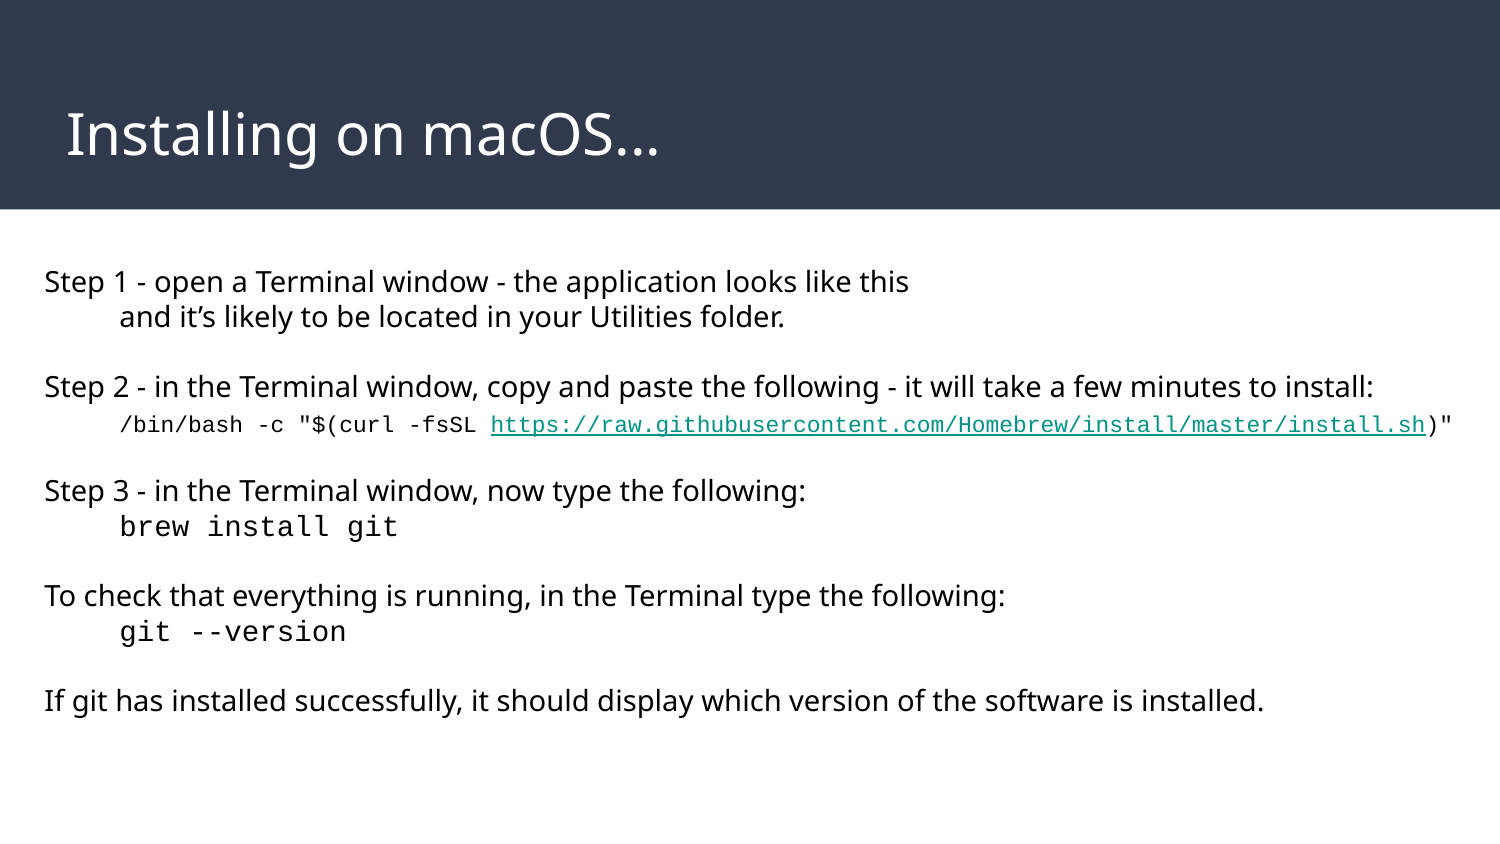

# Installing on macOS...
Step 1 - open a Terminal window - the application looks like this
	and it’s likely to be located in your Utilities folder.
Step 2 - in the Terminal window, copy and paste the following - it will take a few minutes to install:
	/bin/bash -c "$(curl -fsSL https://raw.githubusercontent.com/Homebrew/install/master/install.sh)"
Step 3 - in the Terminal window, now type the following:
	brew install git
To check that everything is running, in the Terminal type the following:
git --version
If git has installed successfully, it should display which version of the software is installed.